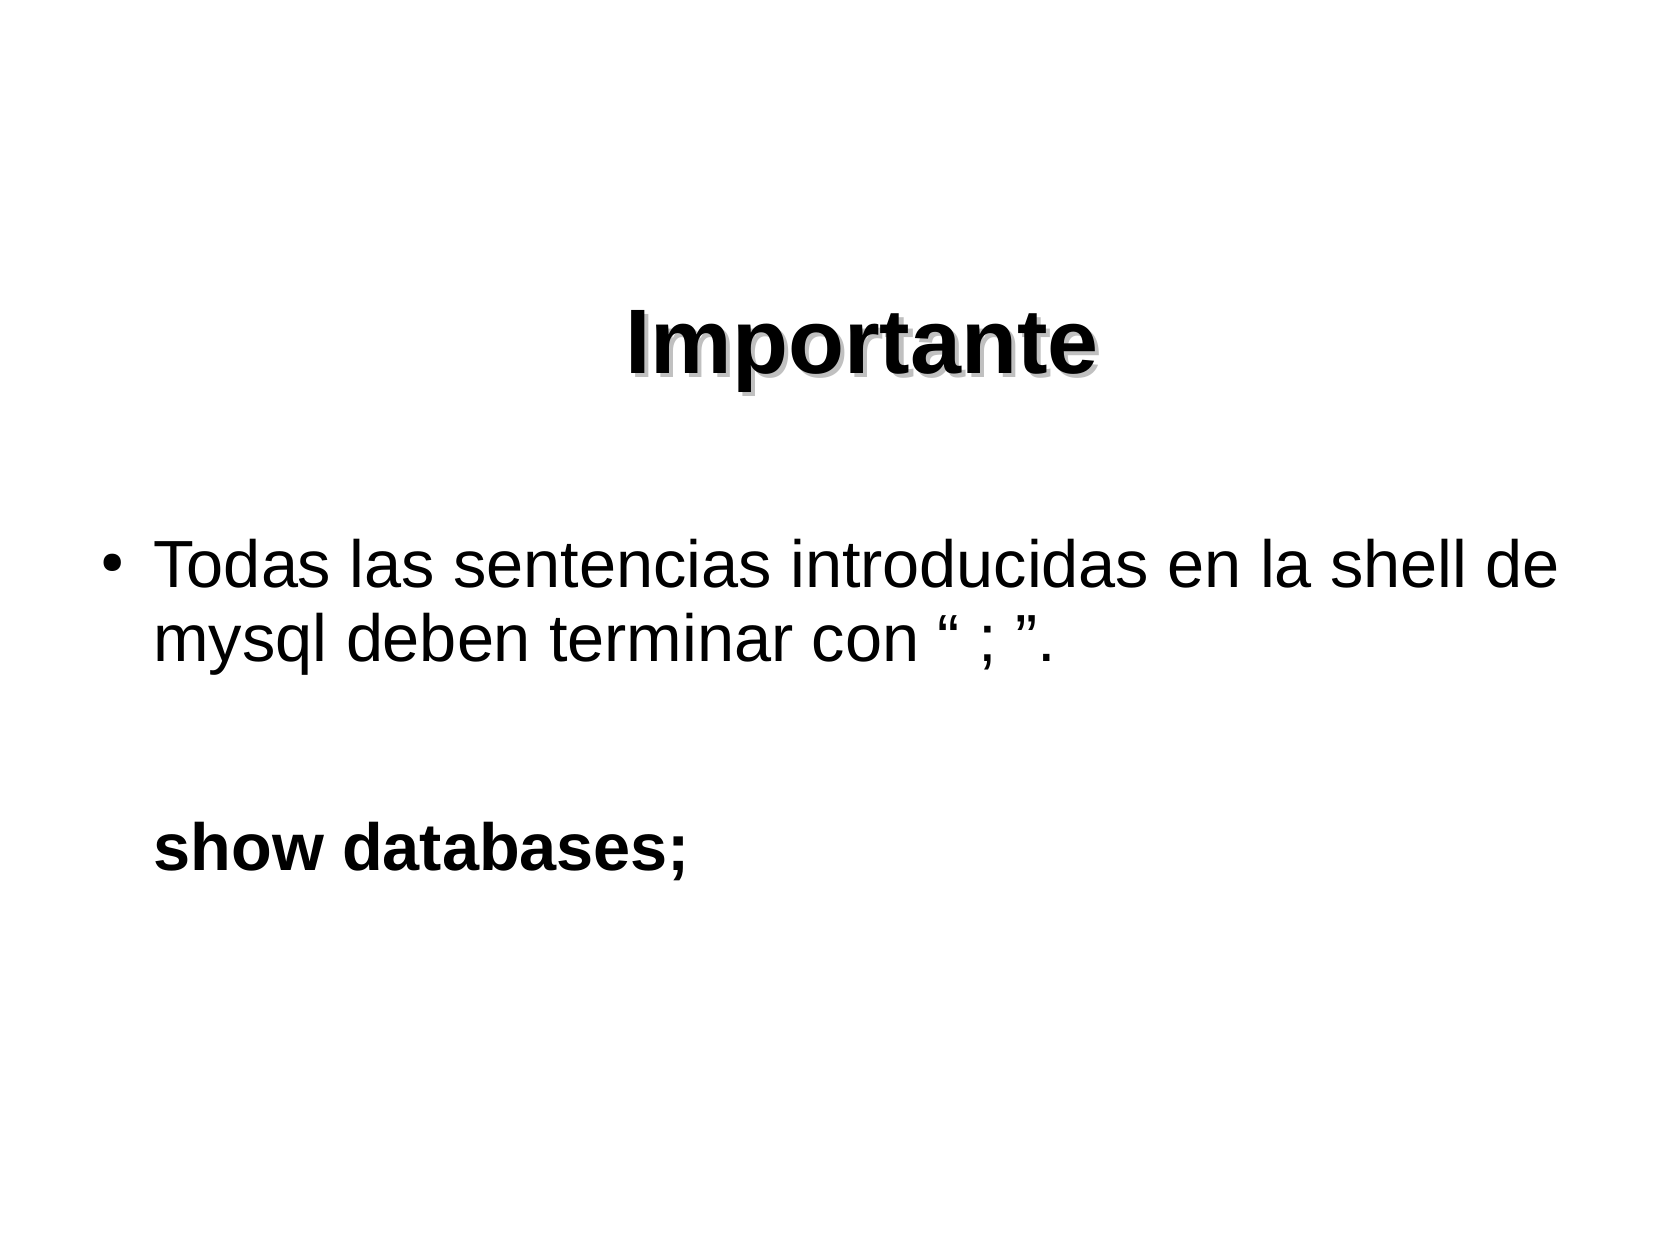

# Importante
Todas las sentencias introducidas en la shell de mysql deben terminar con “ ; ”.
show databases;